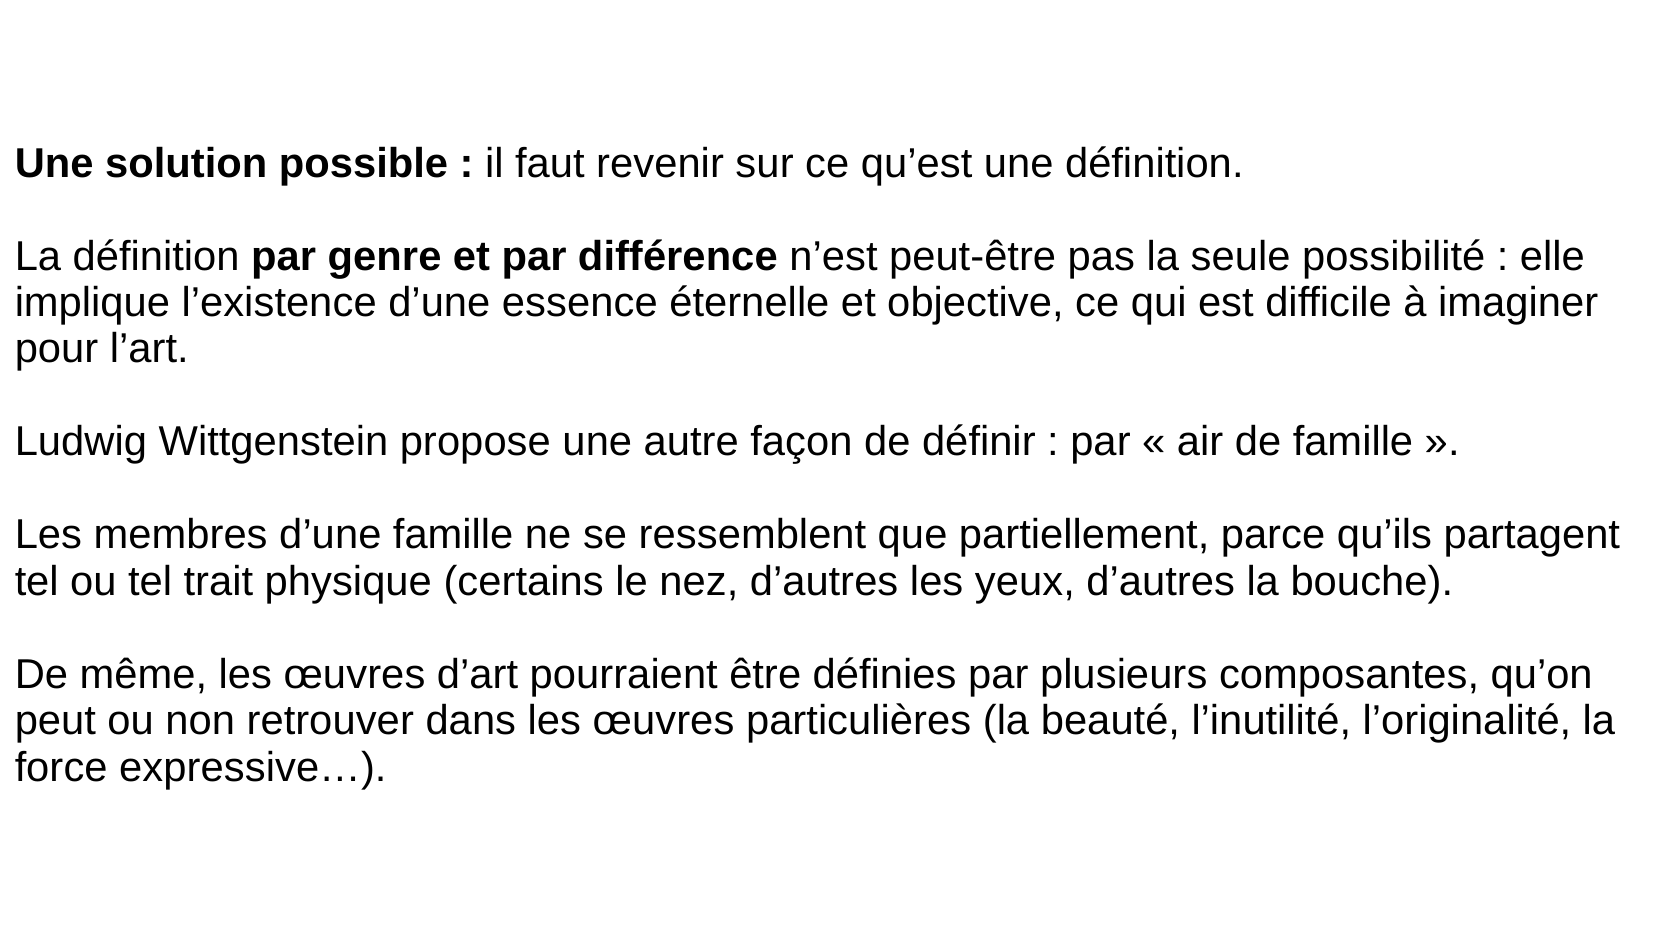

Une solution possible : il faut revenir sur ce qu’est une définition.
La définition par genre et par différence n’est peut-être pas la seule possibilité : elle implique l’existence d’une essence éternelle et objective, ce qui est difficile à imaginer pour l’art.
Ludwig Wittgenstein propose une autre façon de définir : par « air de famille ».
Les membres d’une famille ne se ressemblent que partiellement, parce qu’ils partagent tel ou tel trait physique (certains le nez, d’autres les yeux, d’autres la bouche).
De même, les œuvres d’art pourraient être définies par plusieurs composantes, qu’on peut ou non retrouver dans les œuvres particulières (la beauté, l’inutilité, l’originalité, la force expressive…).